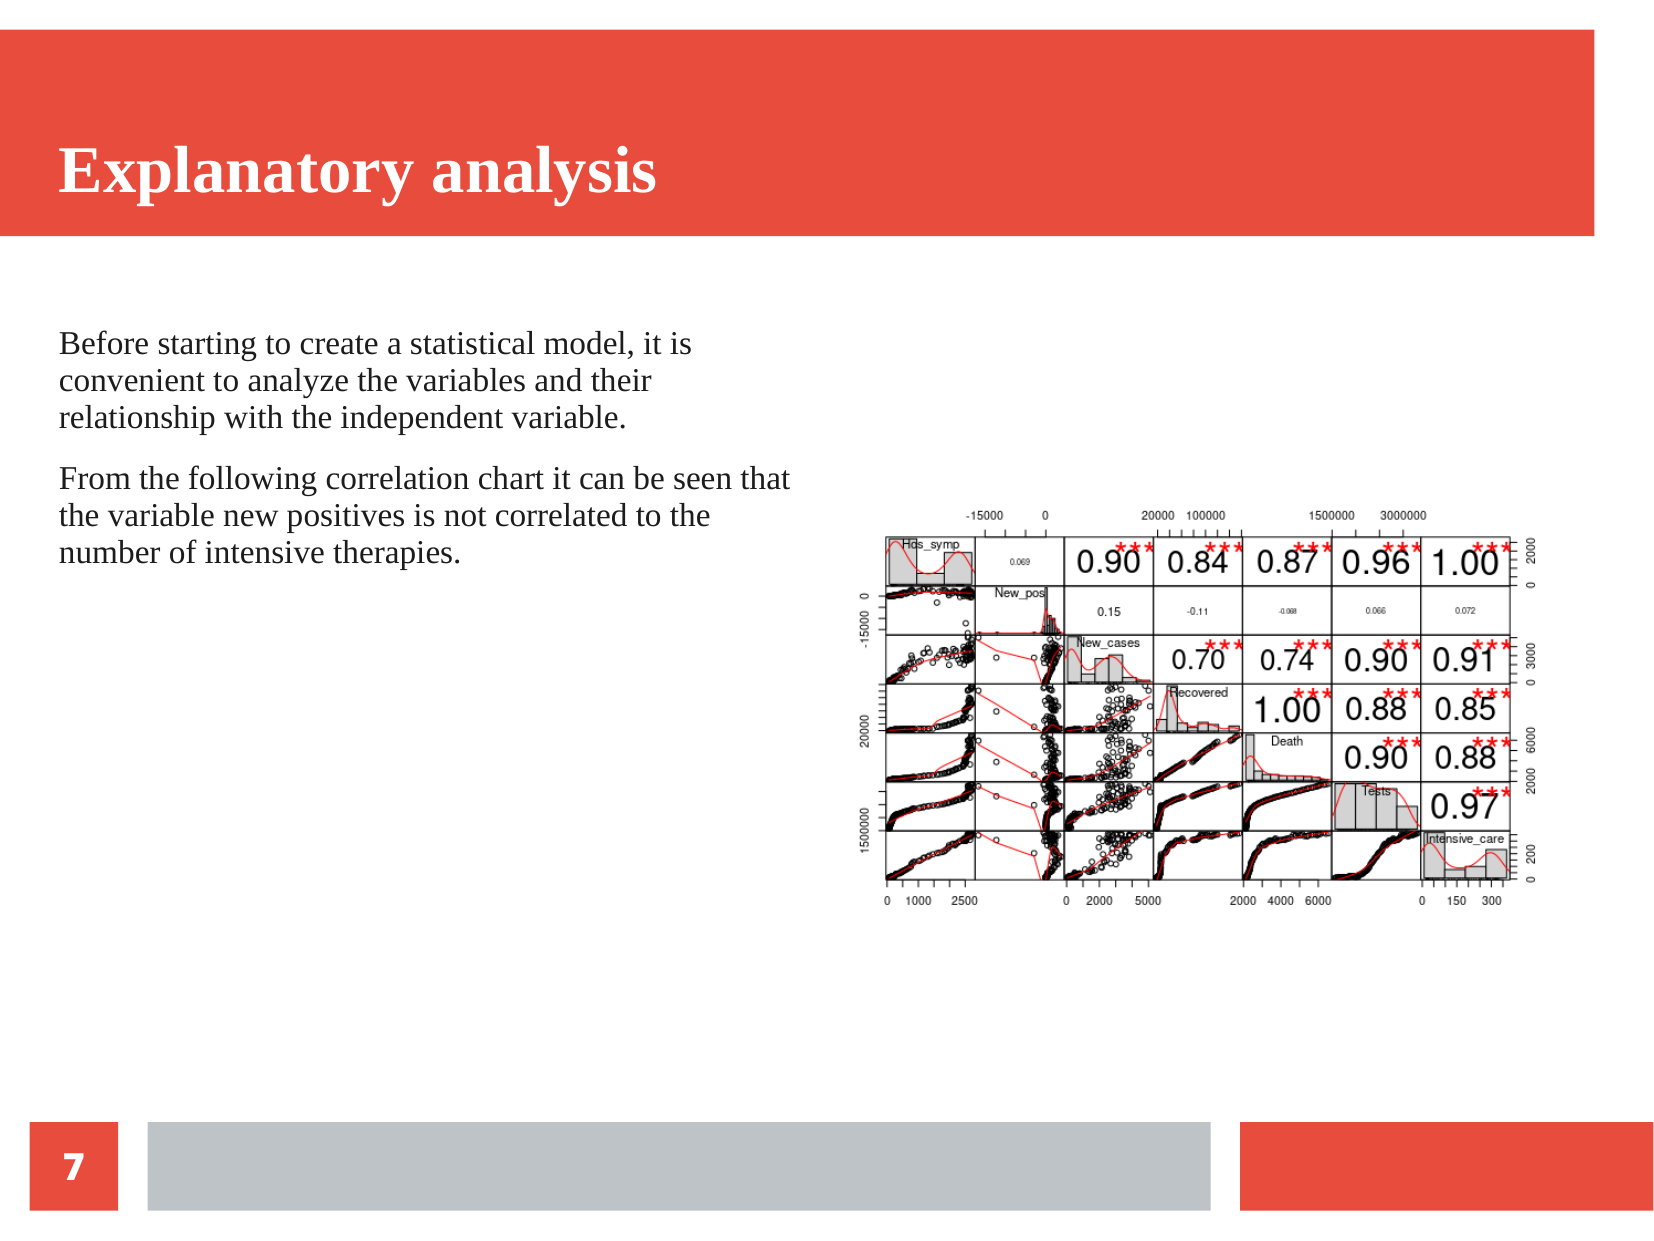

# Explanatory analysis
Before starting to create a statistical model, it is convenient to analyze the variables and their relationship with the independent variable.
From the following correlation chart it can be seen that the variable new positives is not correlated to the number of intensive therapies.
7